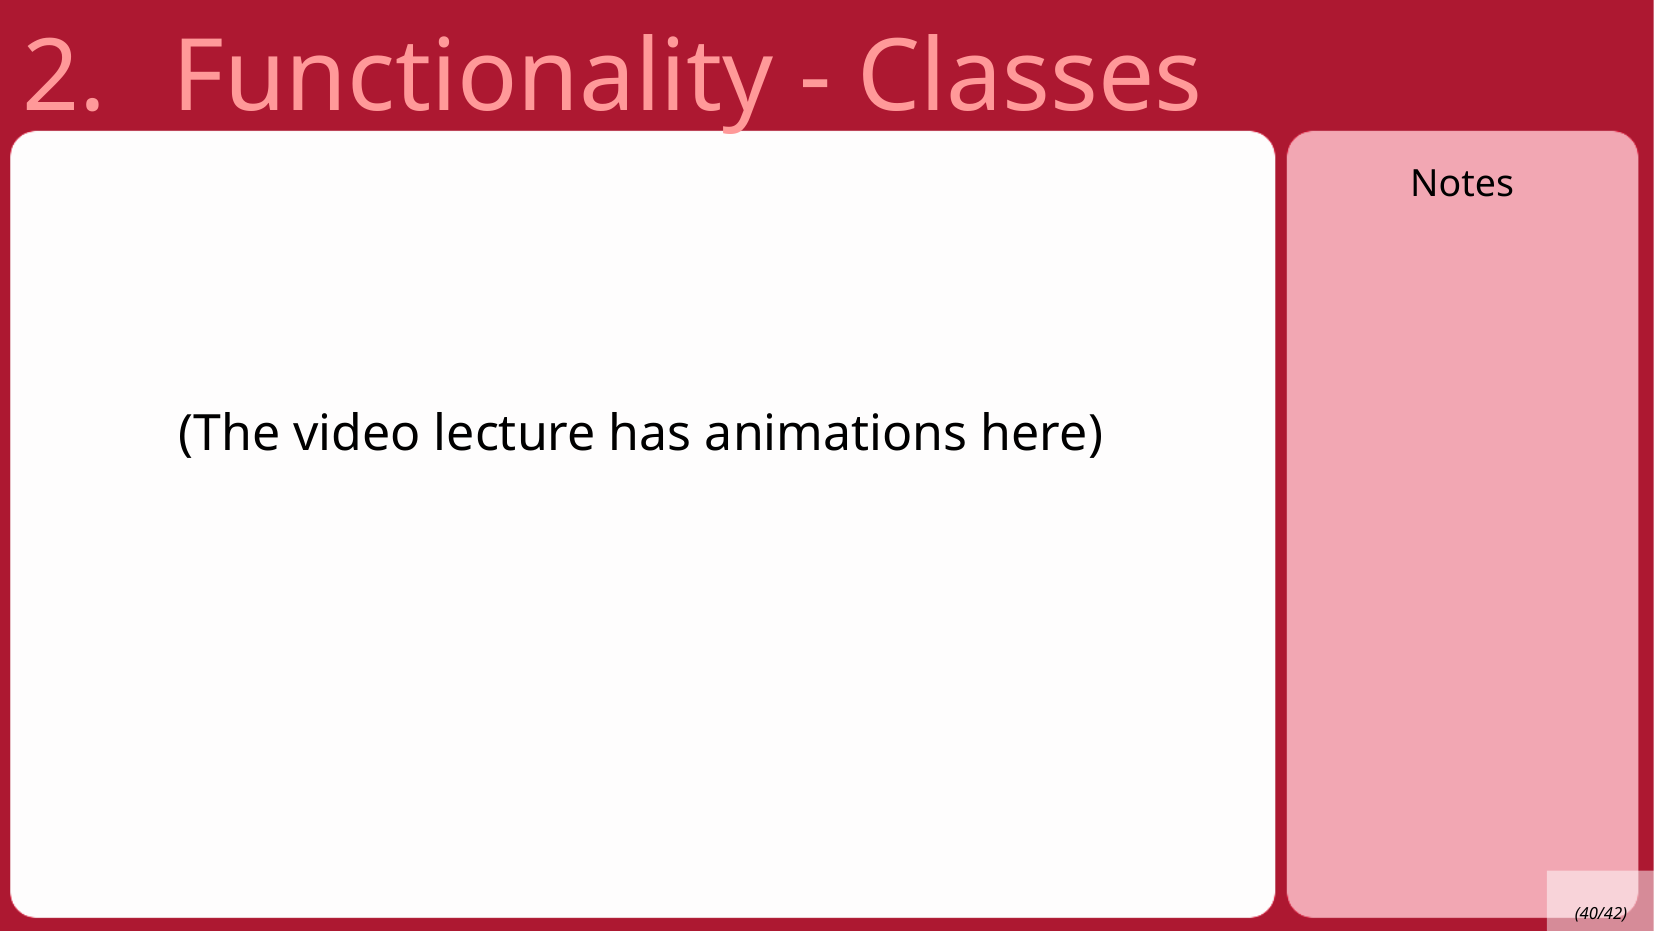

# 2.	Functionality - Classes
Notes
(The video lecture has animations here)